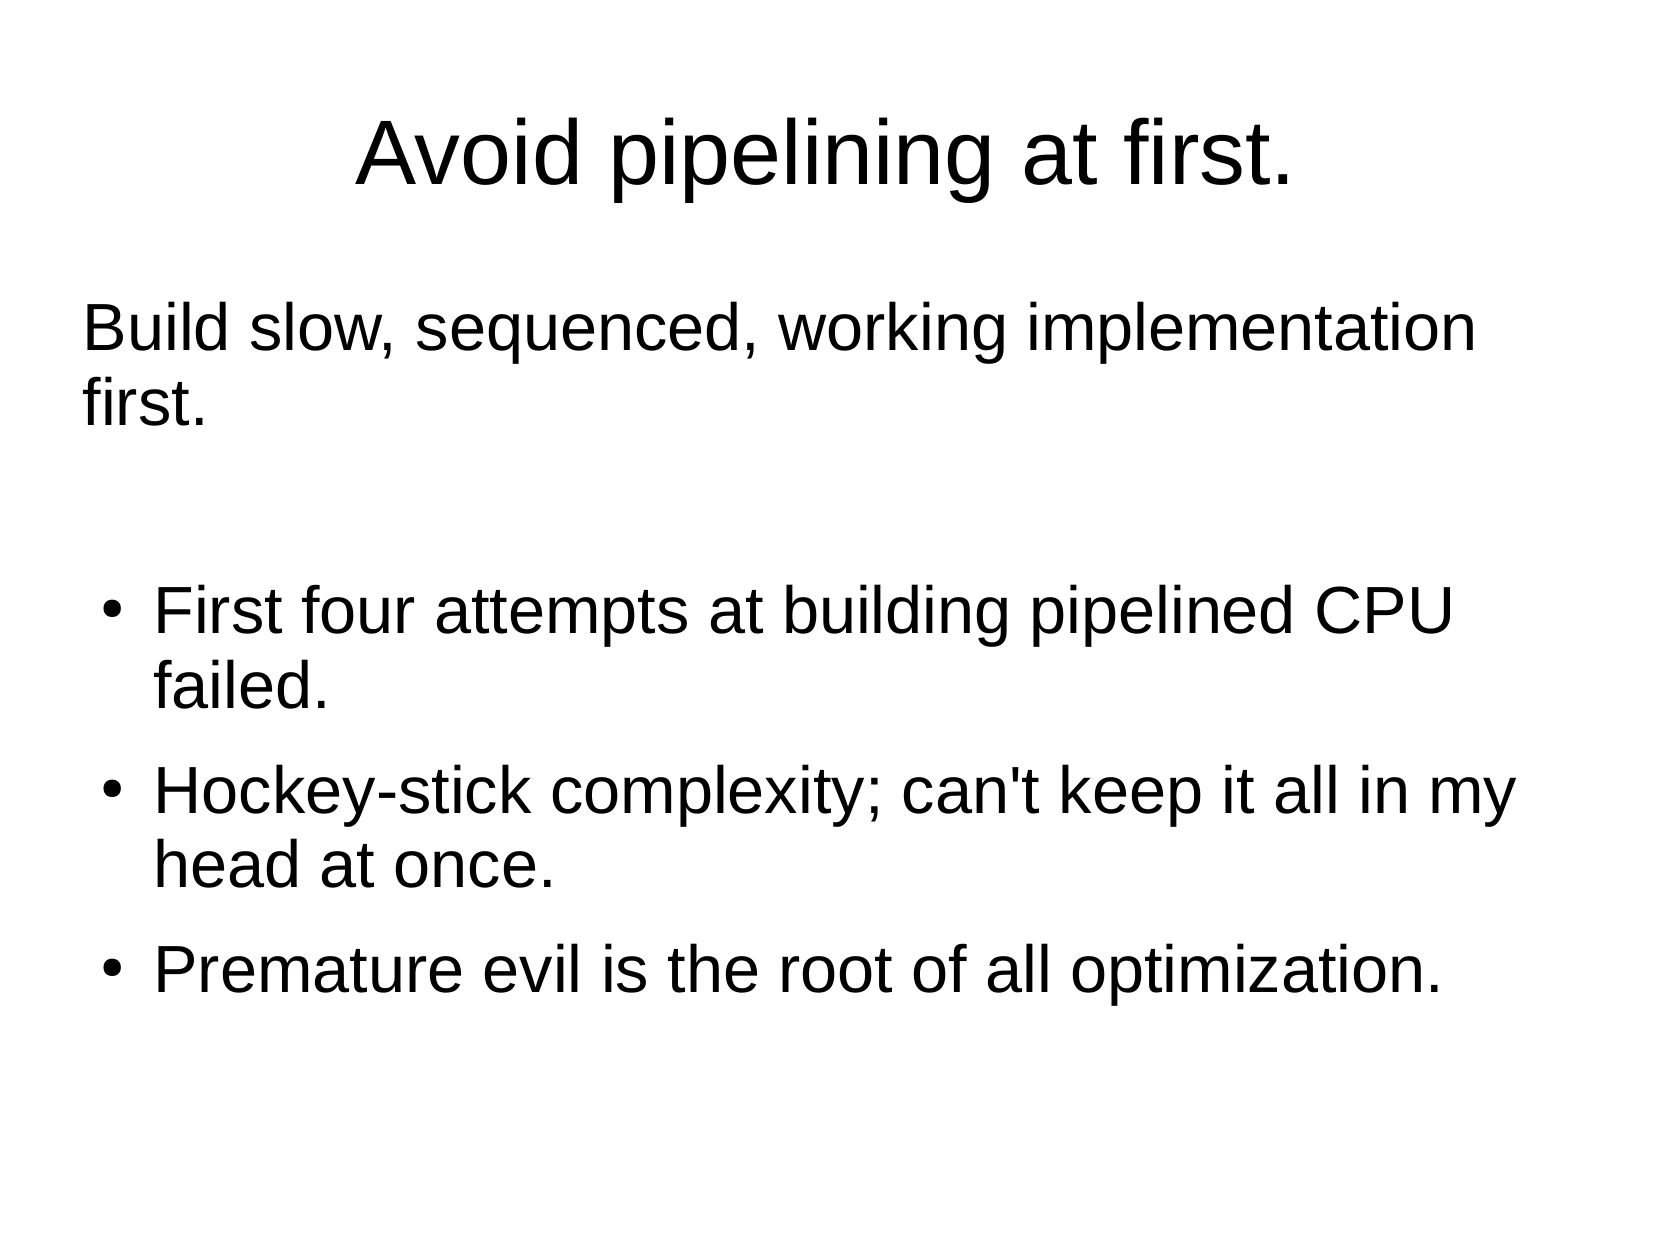

# Avoid pipelining at first.
Build slow, sequenced, working implementation first.
First four attempts at building pipelined CPU failed.
Hockey-stick complexity; can't keep it all in my head at once.
Premature evil is the root of all optimization.